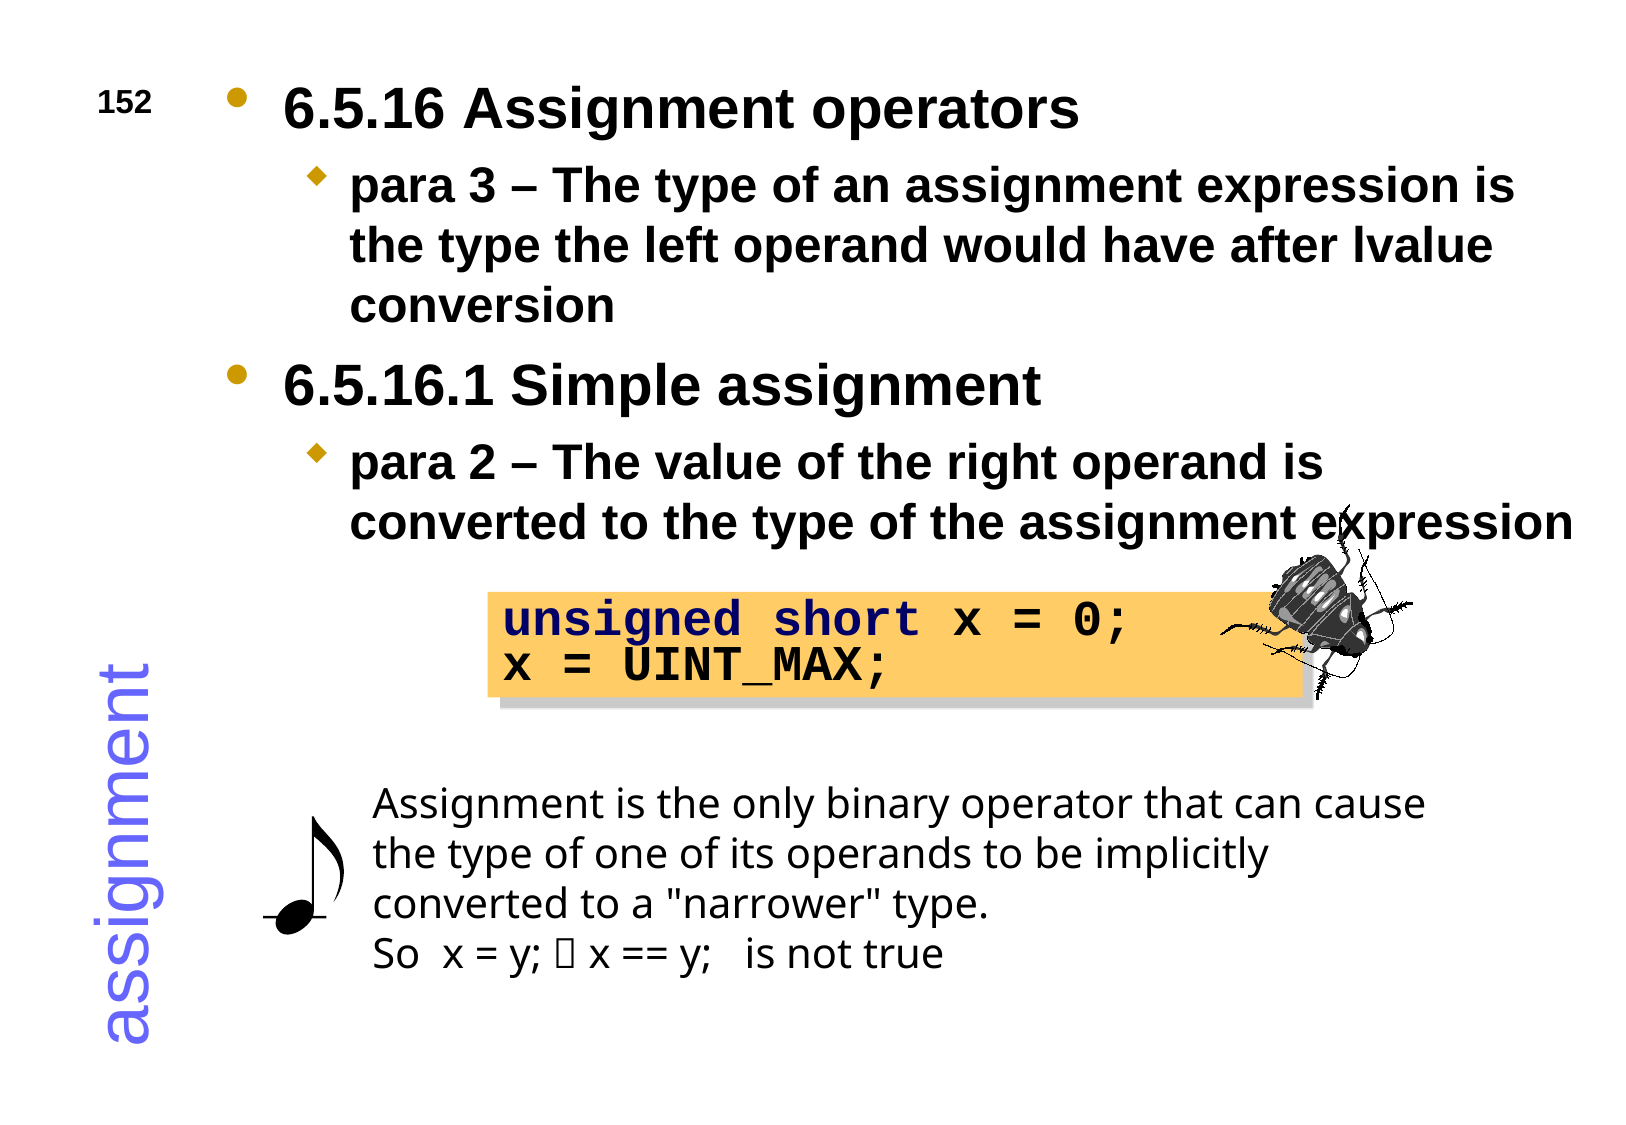

152
6.5.16 Assignment operators
para 3 – The type of an assignment expression is the type the left operand would have after lvalue conversion
6.5.16.1 Simple assignment
para 2 – The value of the right operand is converted to the type of the assignment expression
# assignment
unsigned short x = 0;
x = UINT_MAX;
Assignment is the only binary operator that can cause the type of one of its operands to be implicitly converted to a "narrower" type.
So x = y;  x == y; is not true